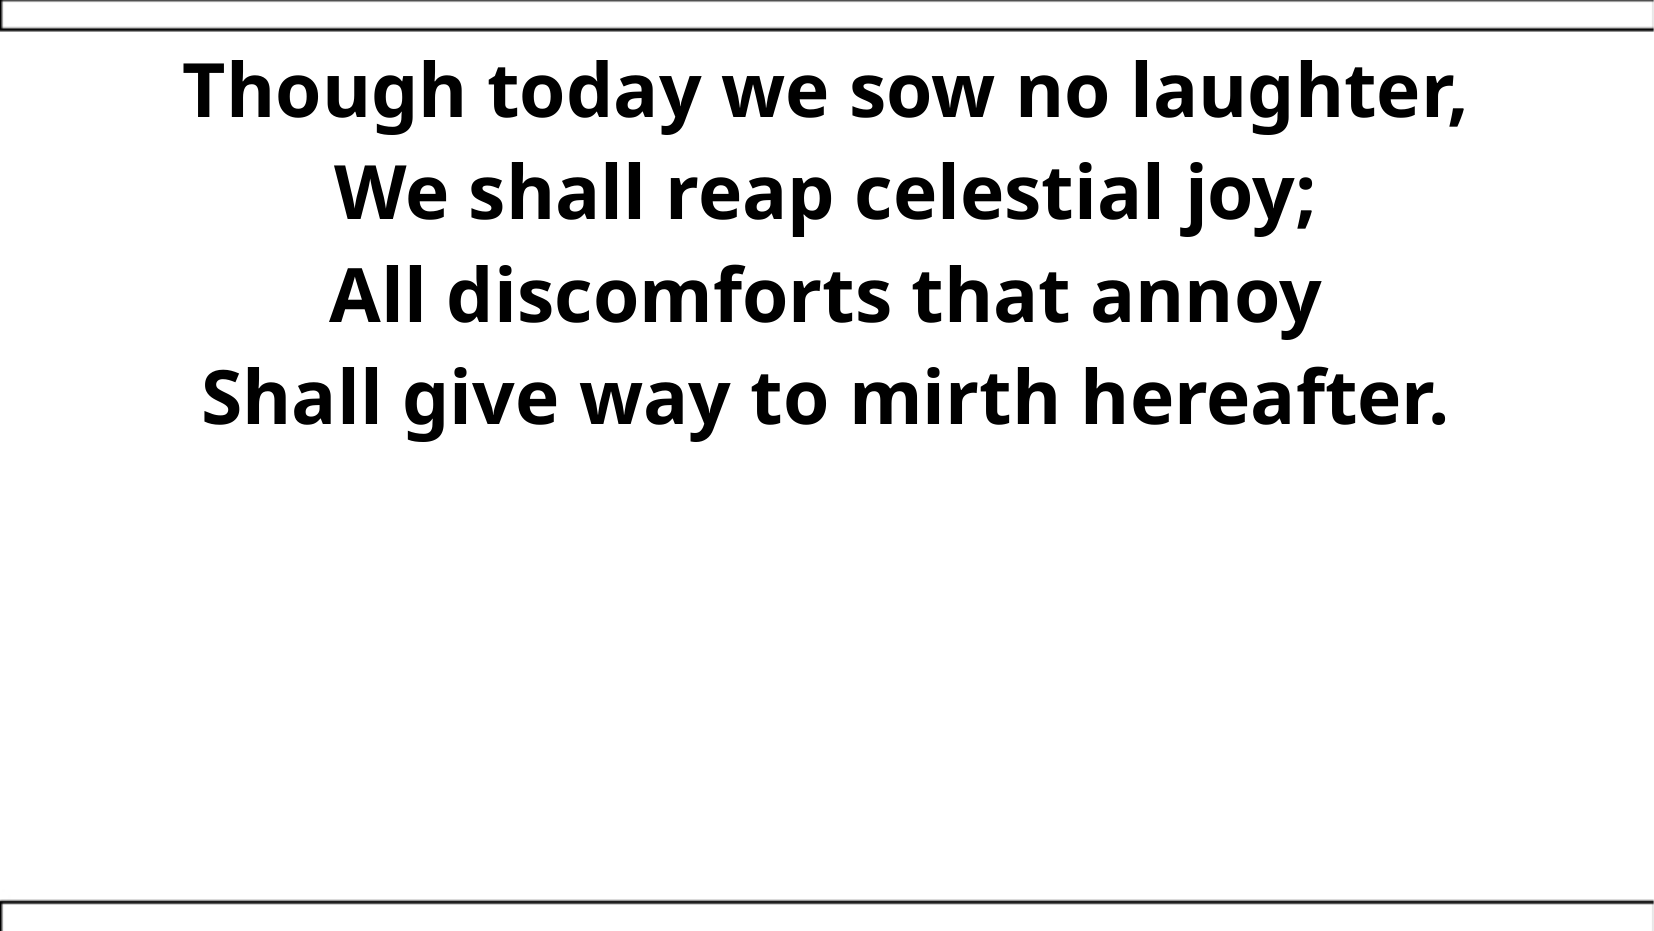

Though today we sow no laughter,
We shall reap celestial joy;
All discomforts that annoy
Shall give way to mirth hereafter.